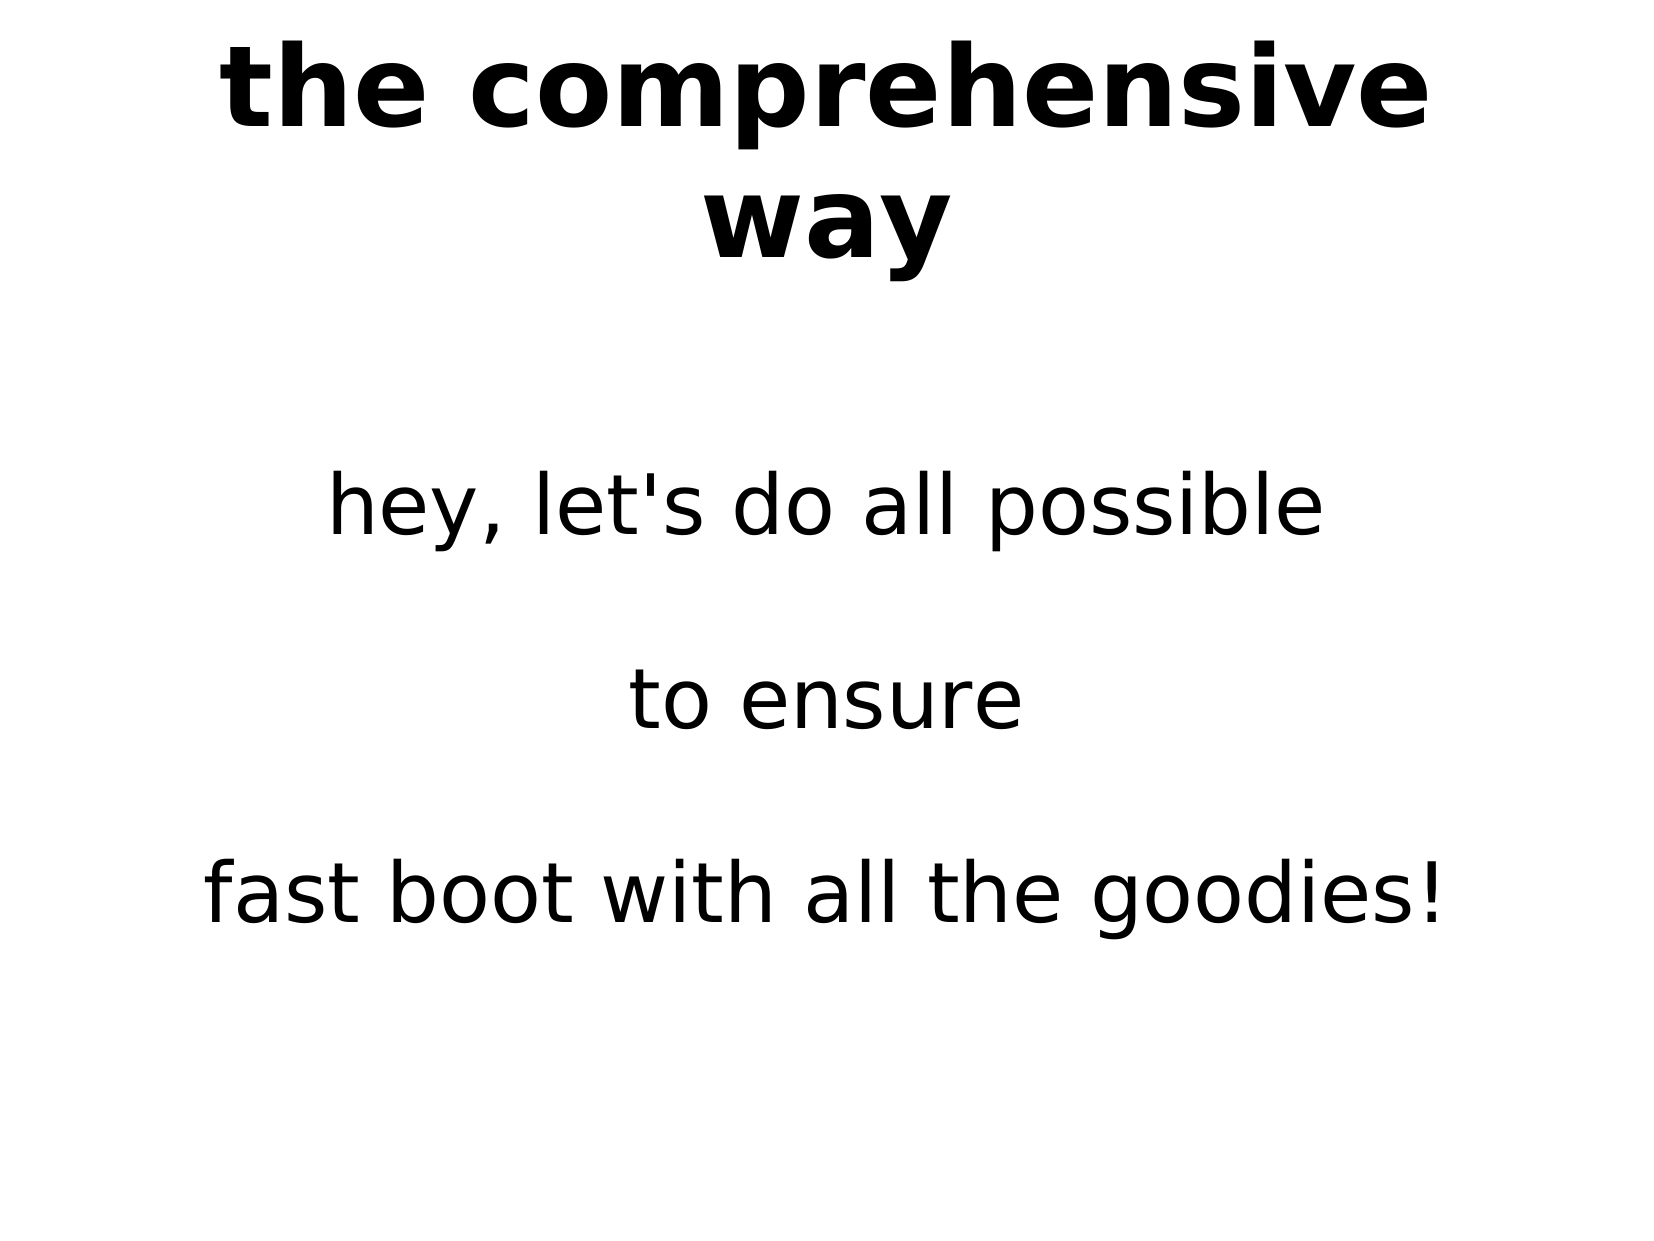

# the comprehensive way
hey, let's do all possible
to ensure
fast boot with all the goodies!